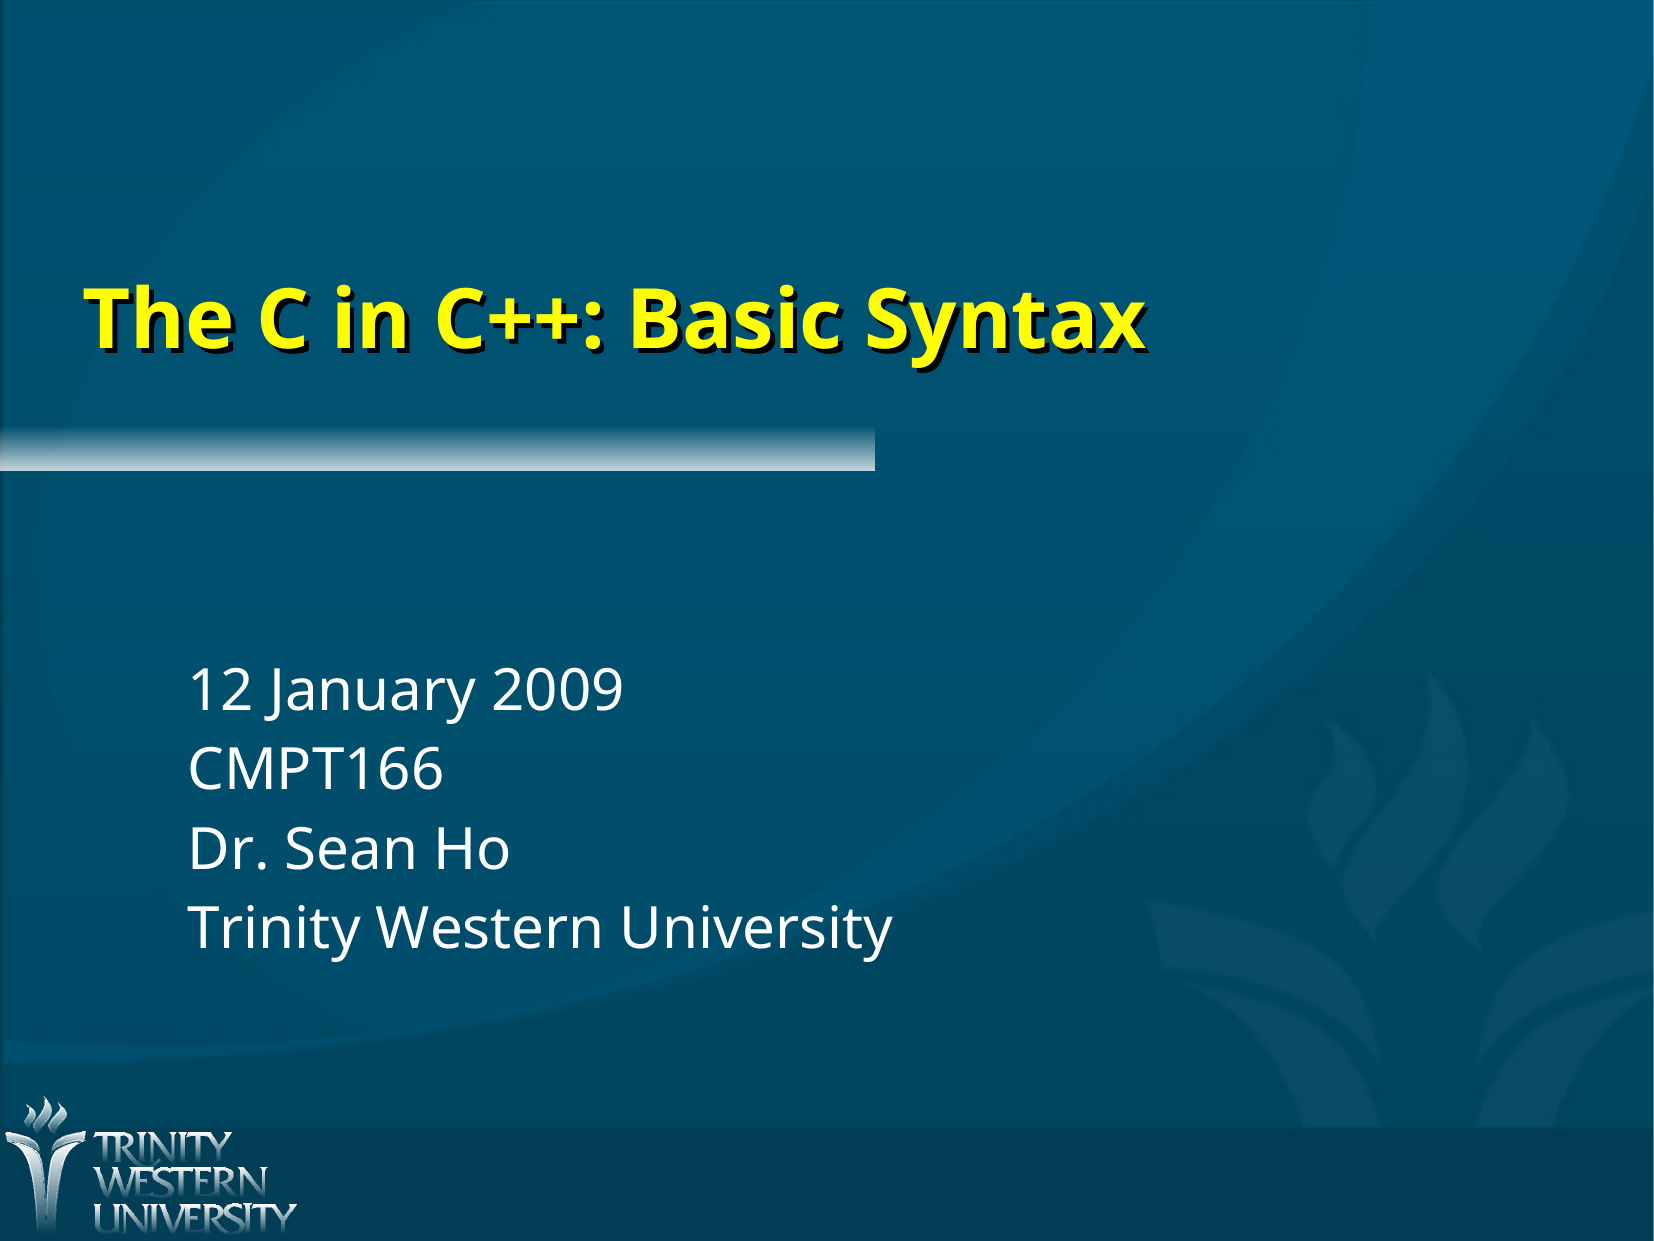

# The C in C++: Basic Syntax
12 January 2009
CMPT166
Dr. Sean Ho
Trinity Western University